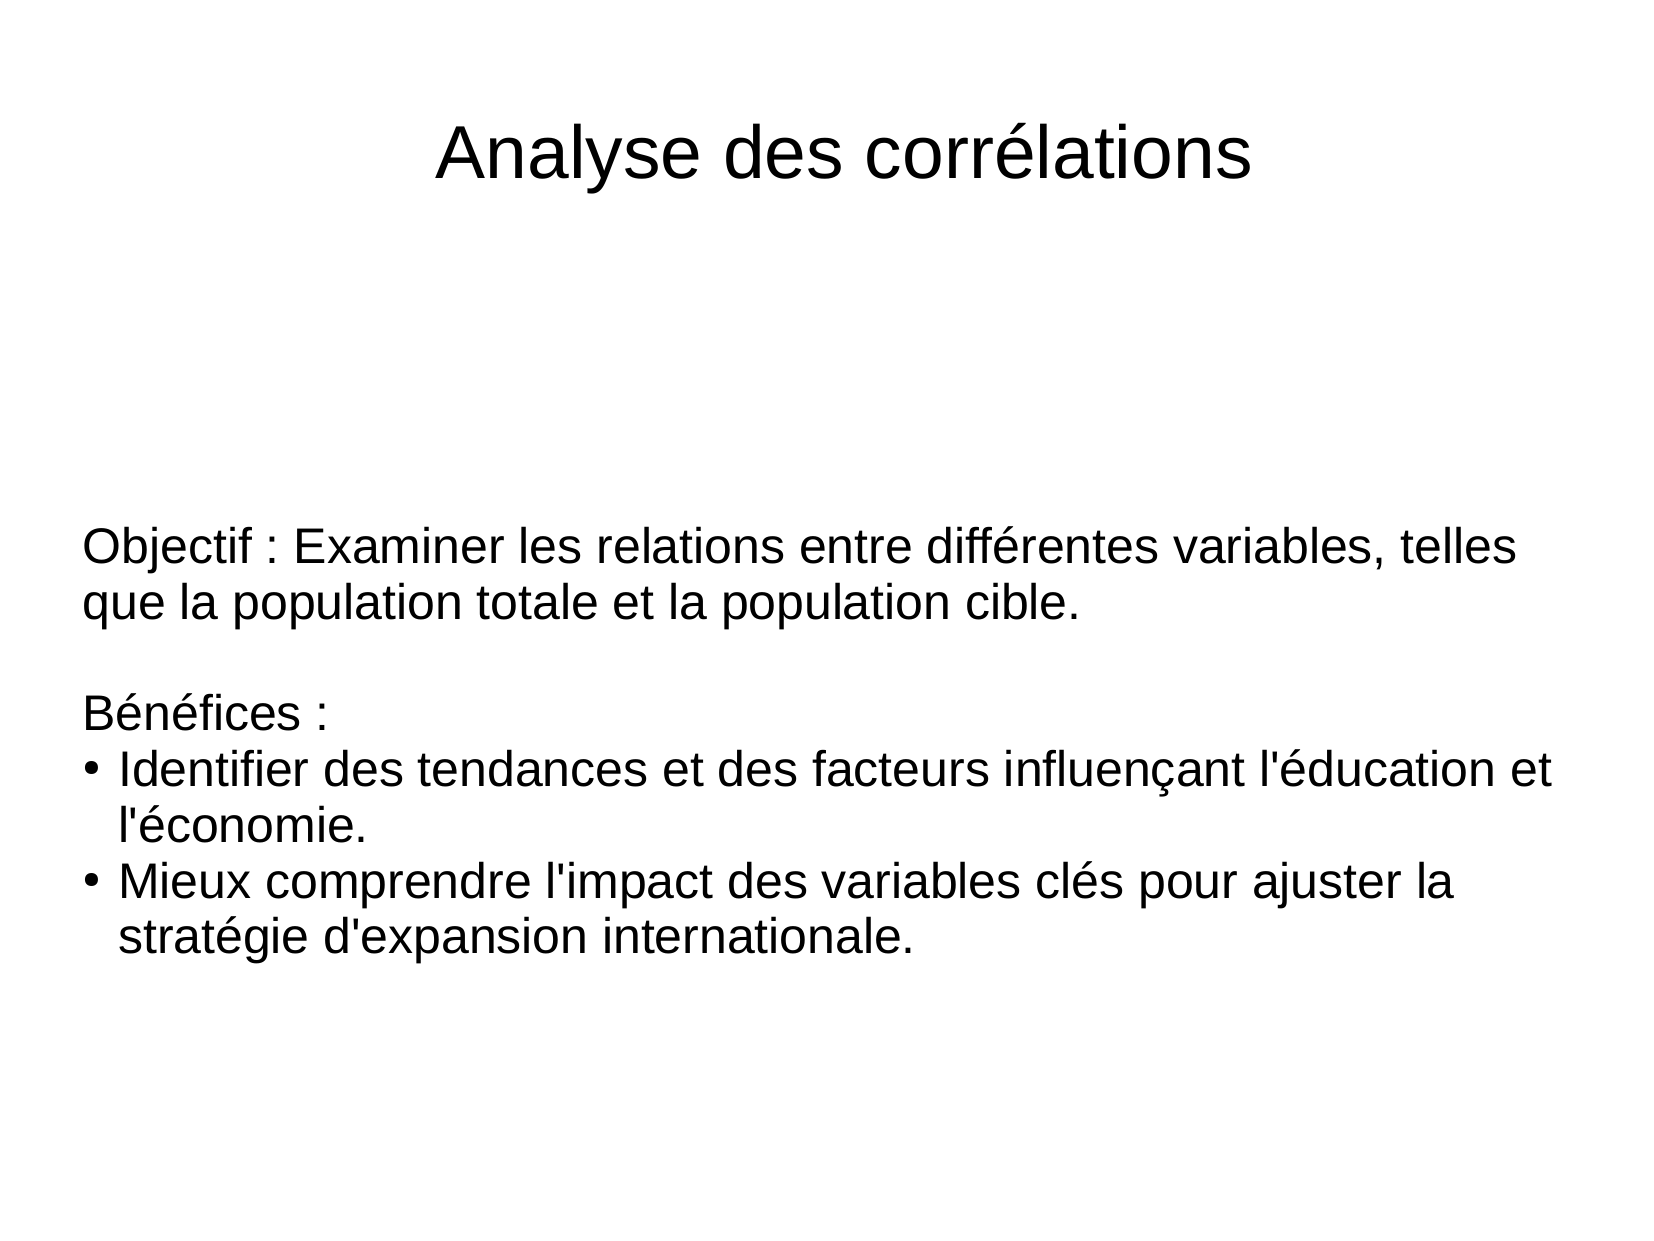

Analyse des corrélations
# Objectif : Examiner les relations entre différentes variables, telles que la population totale et la population cible.
Bénéfices :
Identifier des tendances et des facteurs influençant l'éducation et l'économie.
Mieux comprendre l'impact des variables clés pour ajuster la stratégie d'expansion internationale.